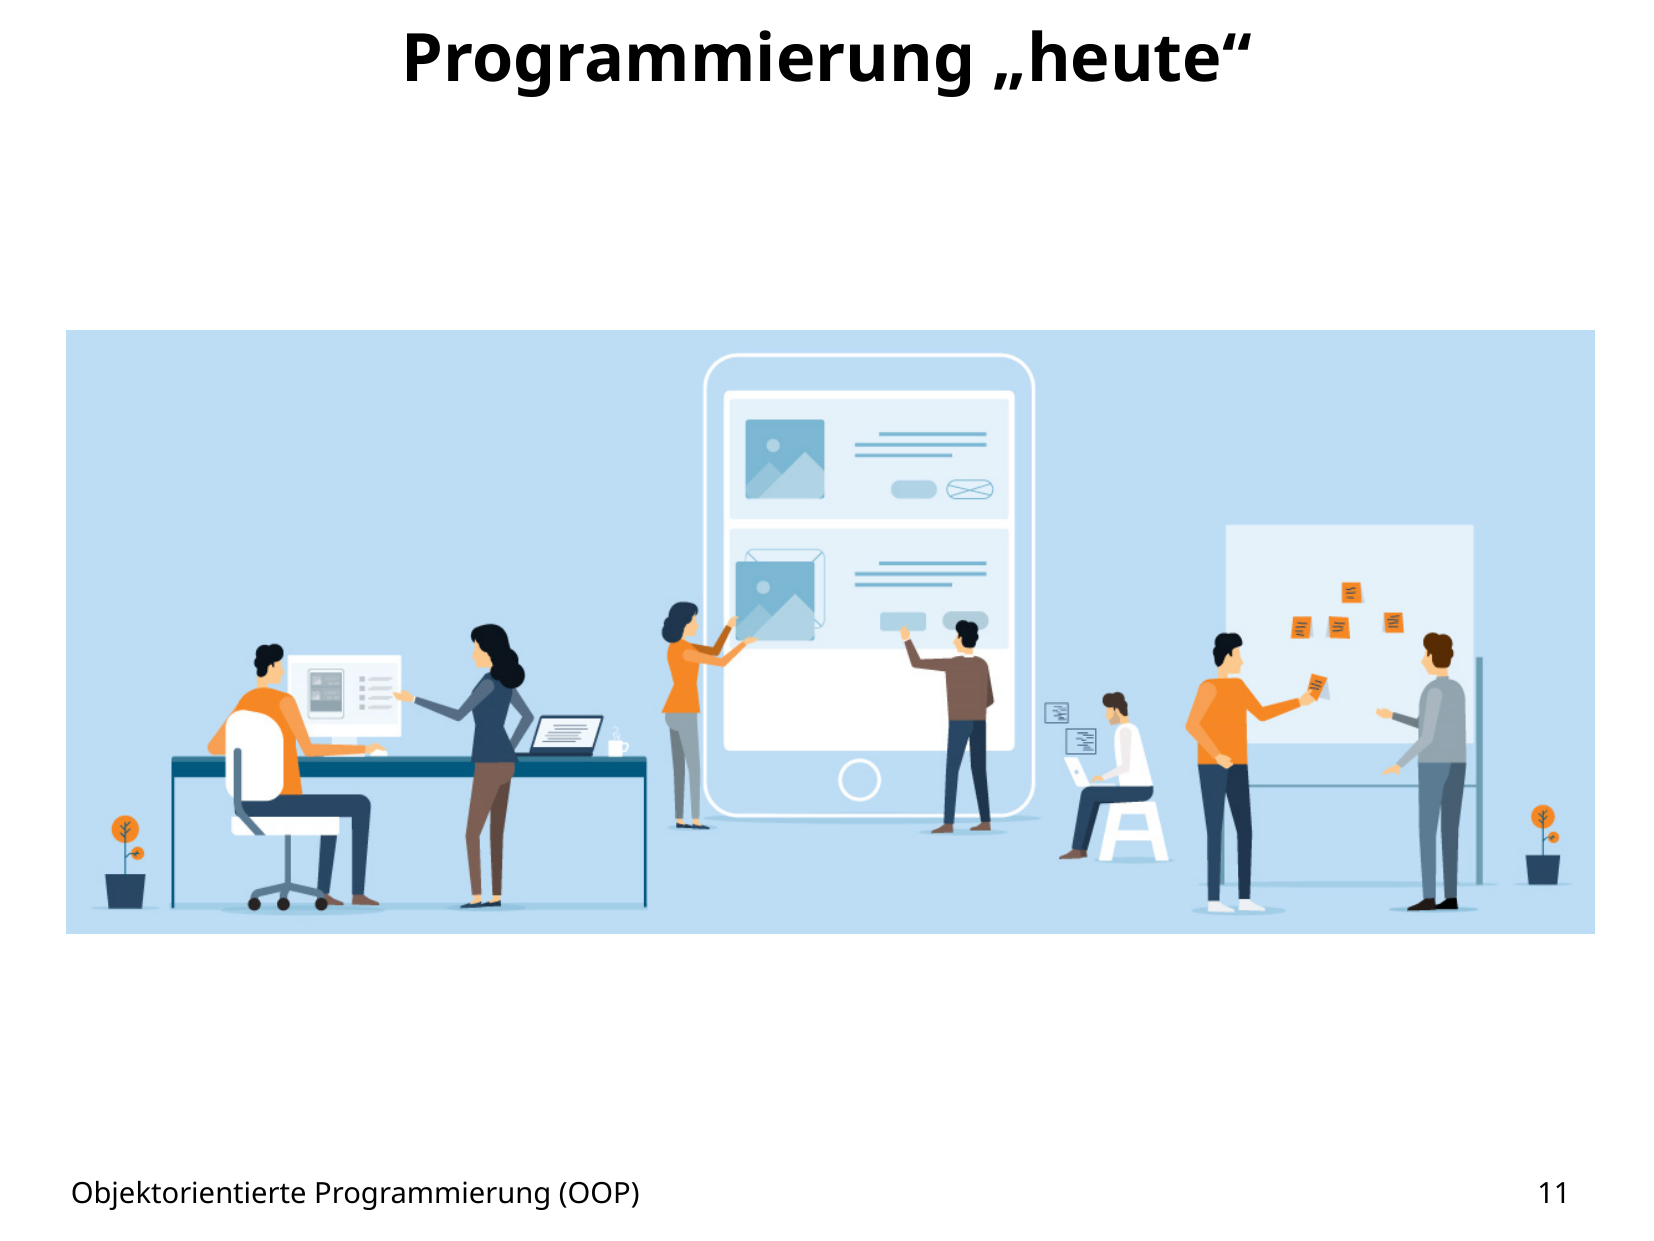

# Programmierung „heute“
Objektorientierte Programmierung (OOP)
11